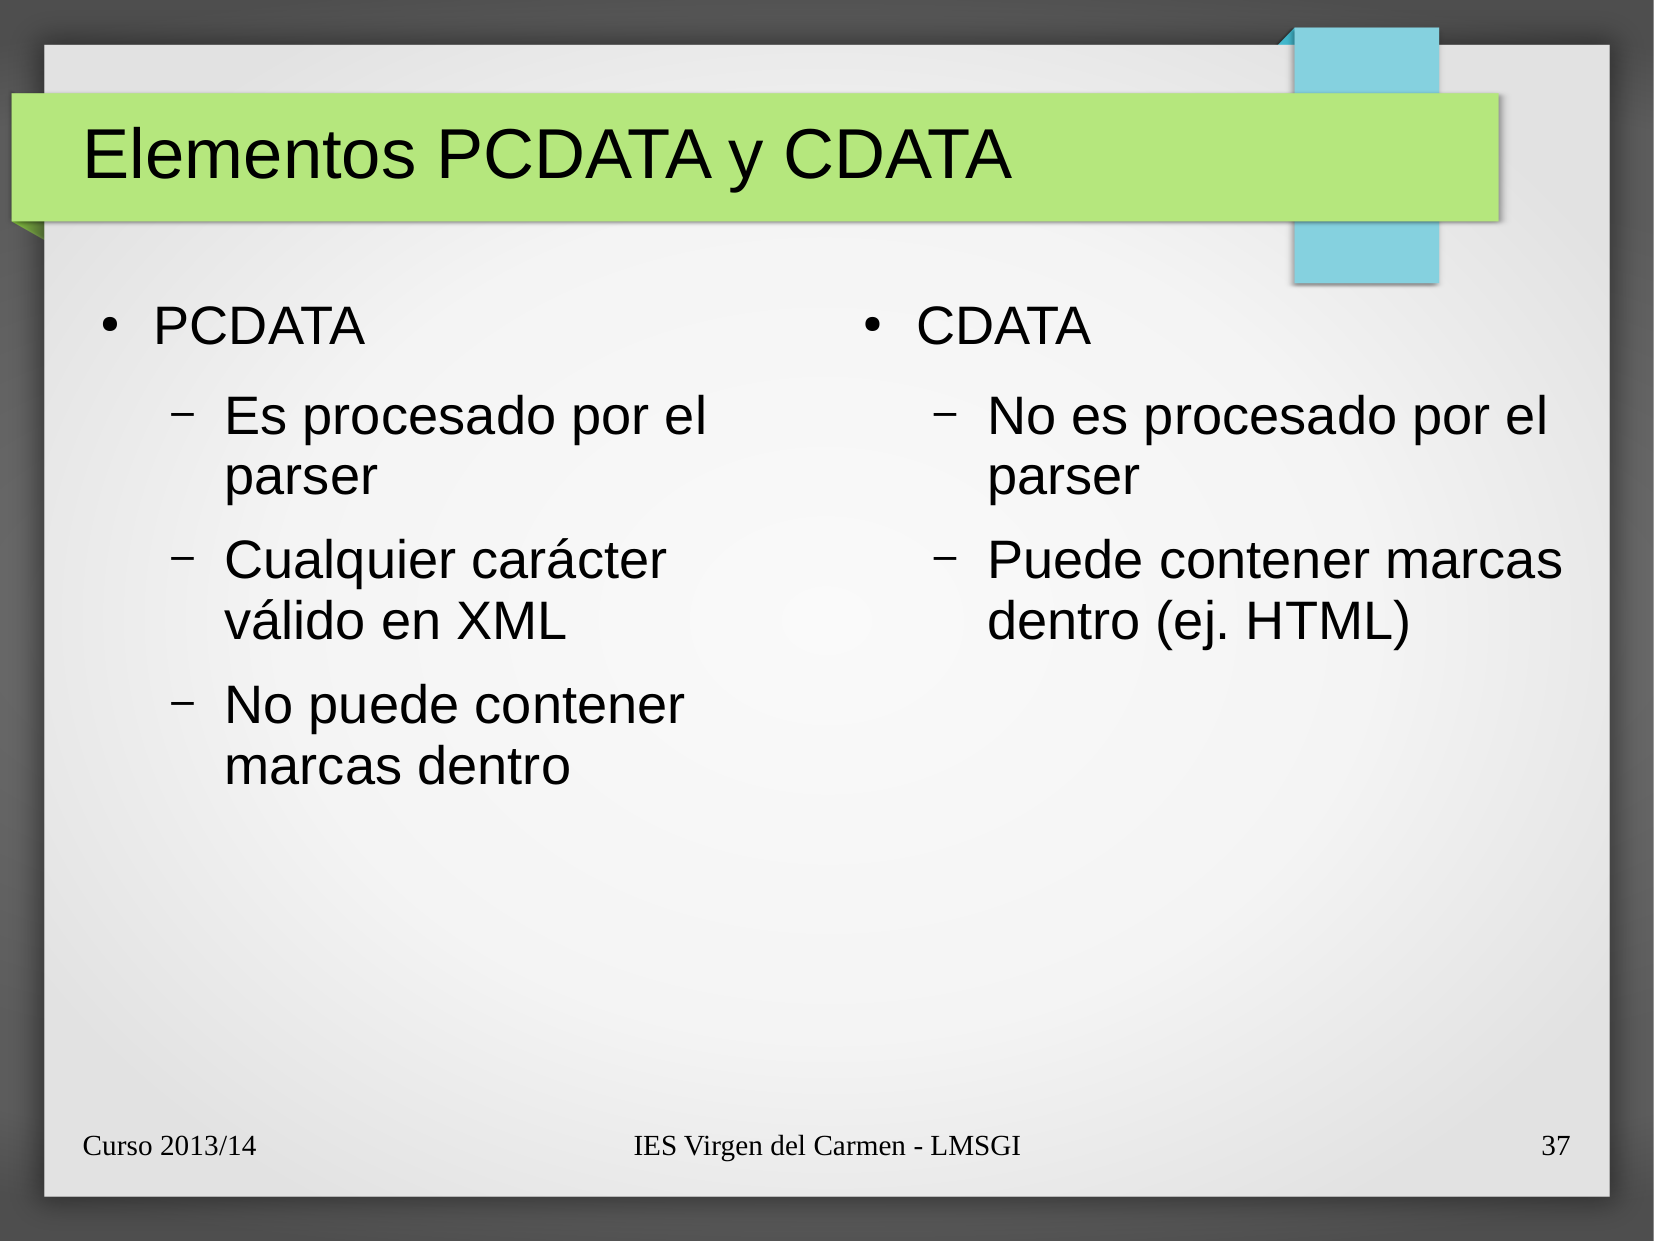

# Elementos PCDATA y CDATA
PCDATA
Es procesado por el parser
Cualquier carácter válido en XML
No puede contener marcas dentro
CDATA
No es procesado por el parser
Puede contener marcas dentro (ej. HTML)
Curso 2013/14
IES Virgen del Carmen - LMSGI
37